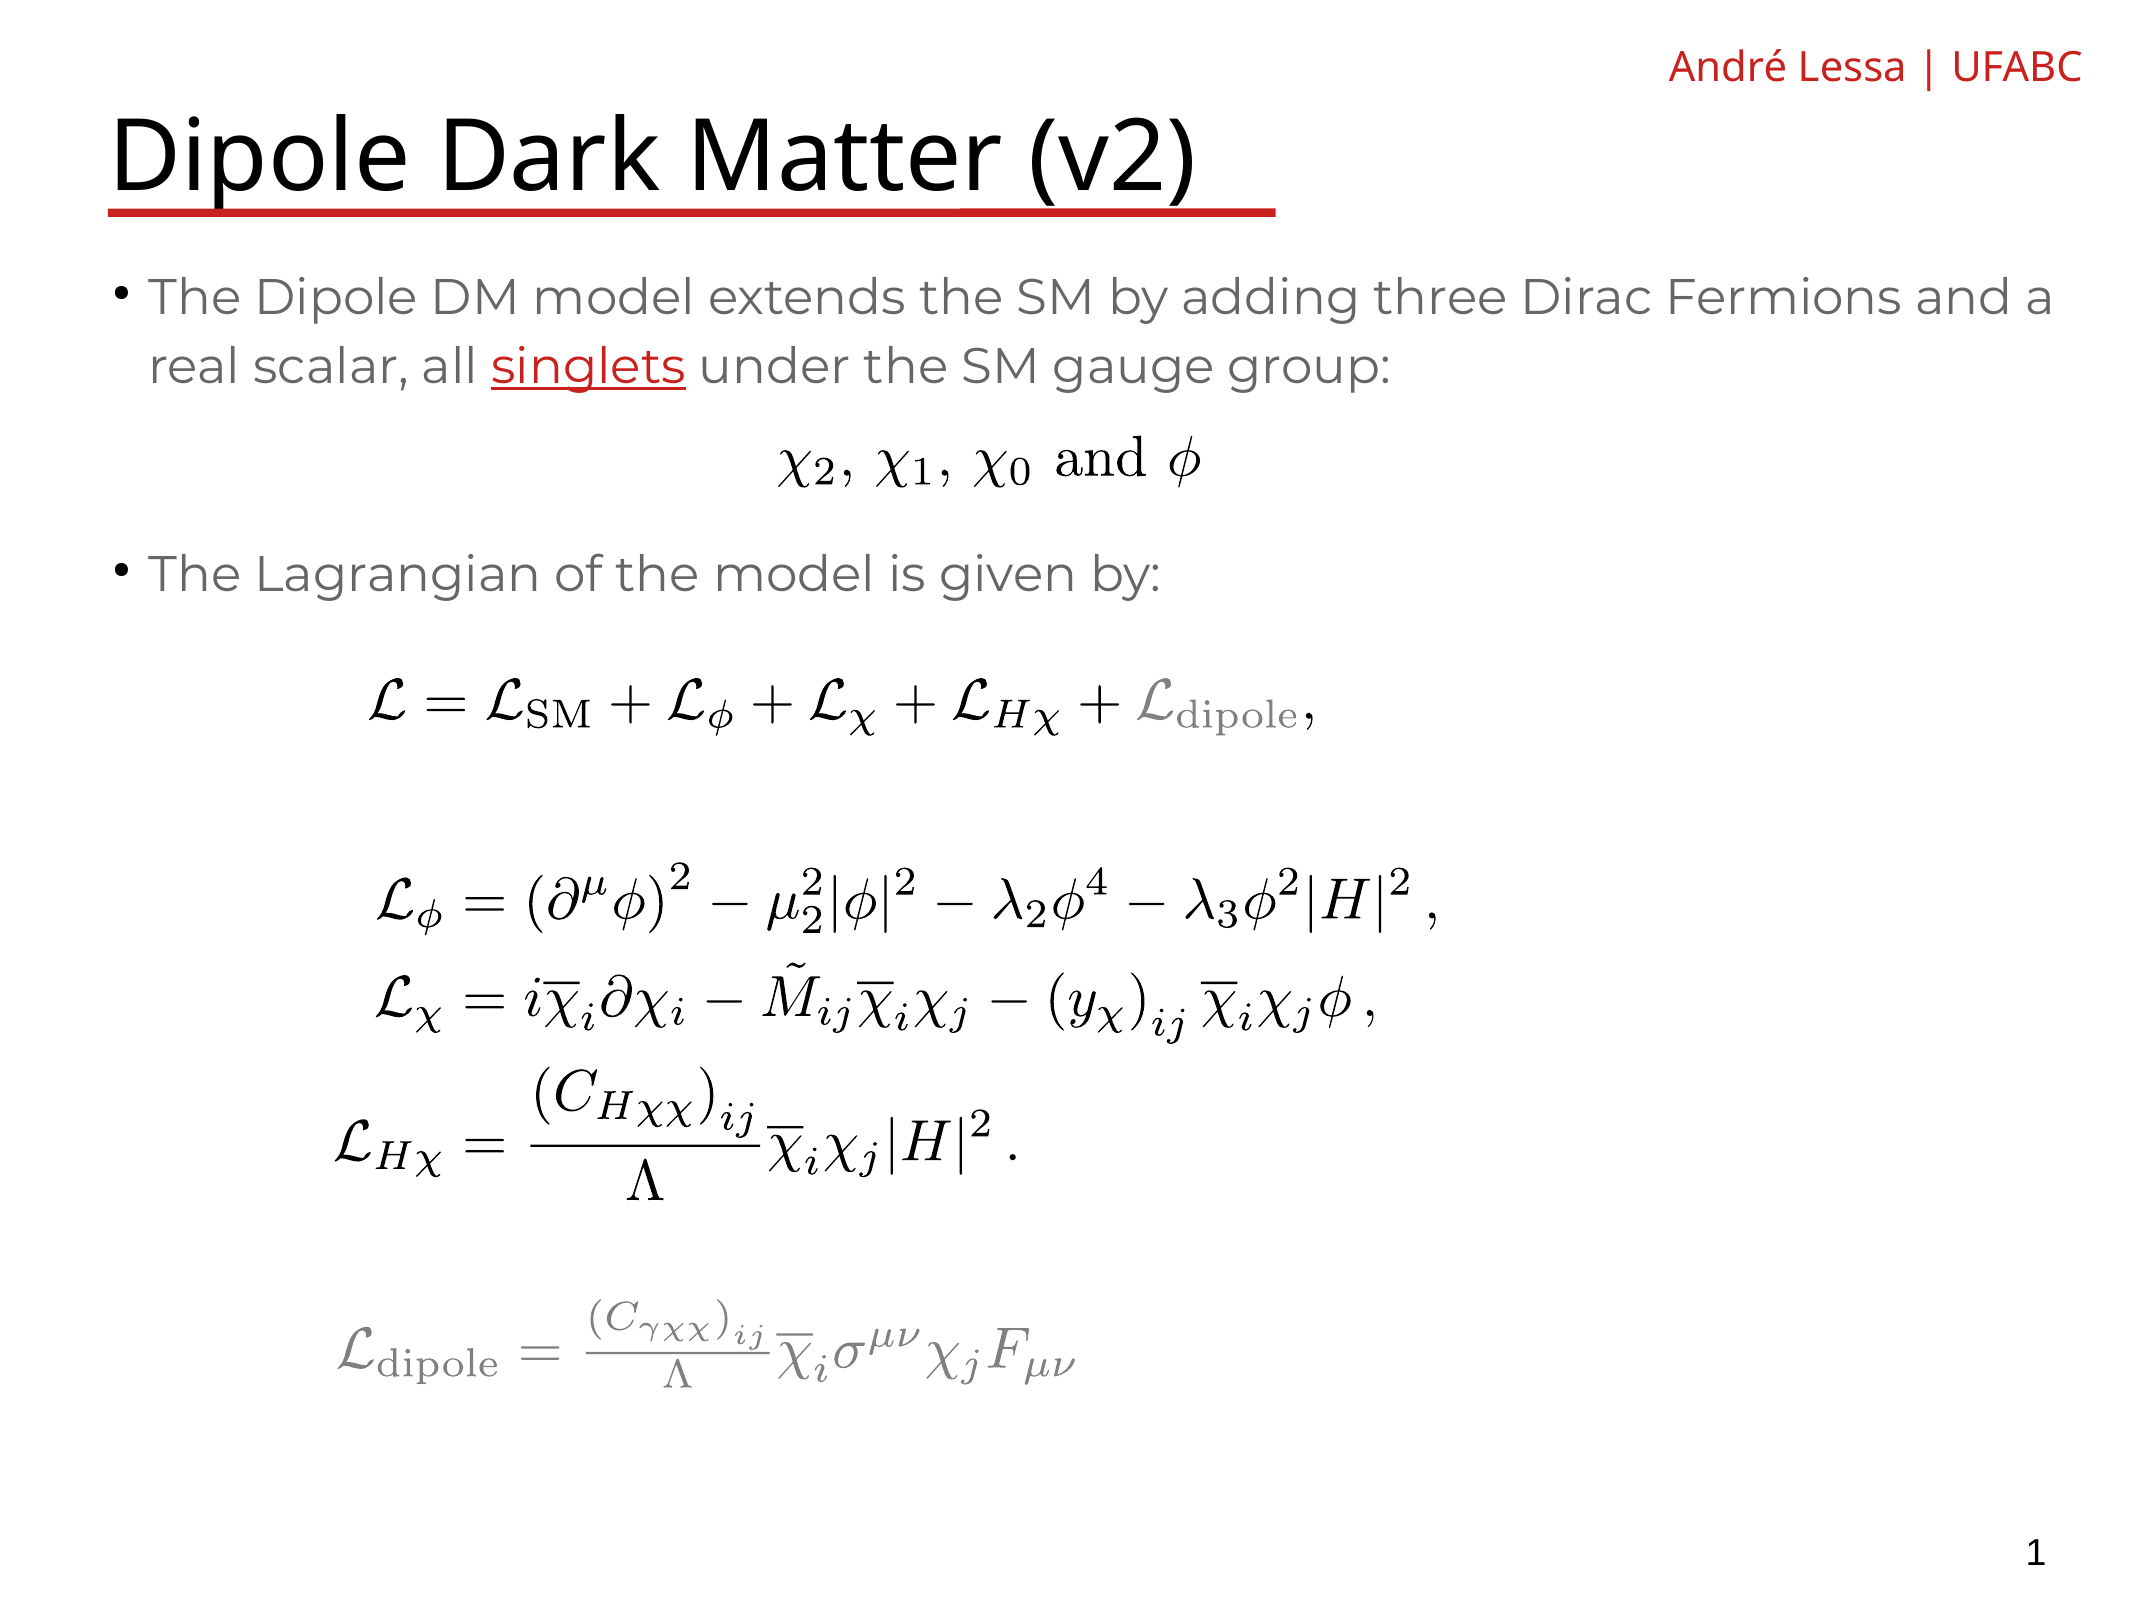

Dipole Dark Matter (v2)
The Dipole DM model extends the SM by adding three Dirac Fermions and a real scalar, all singlets under the SM gauge group:
The Lagrangian of the model is given by: